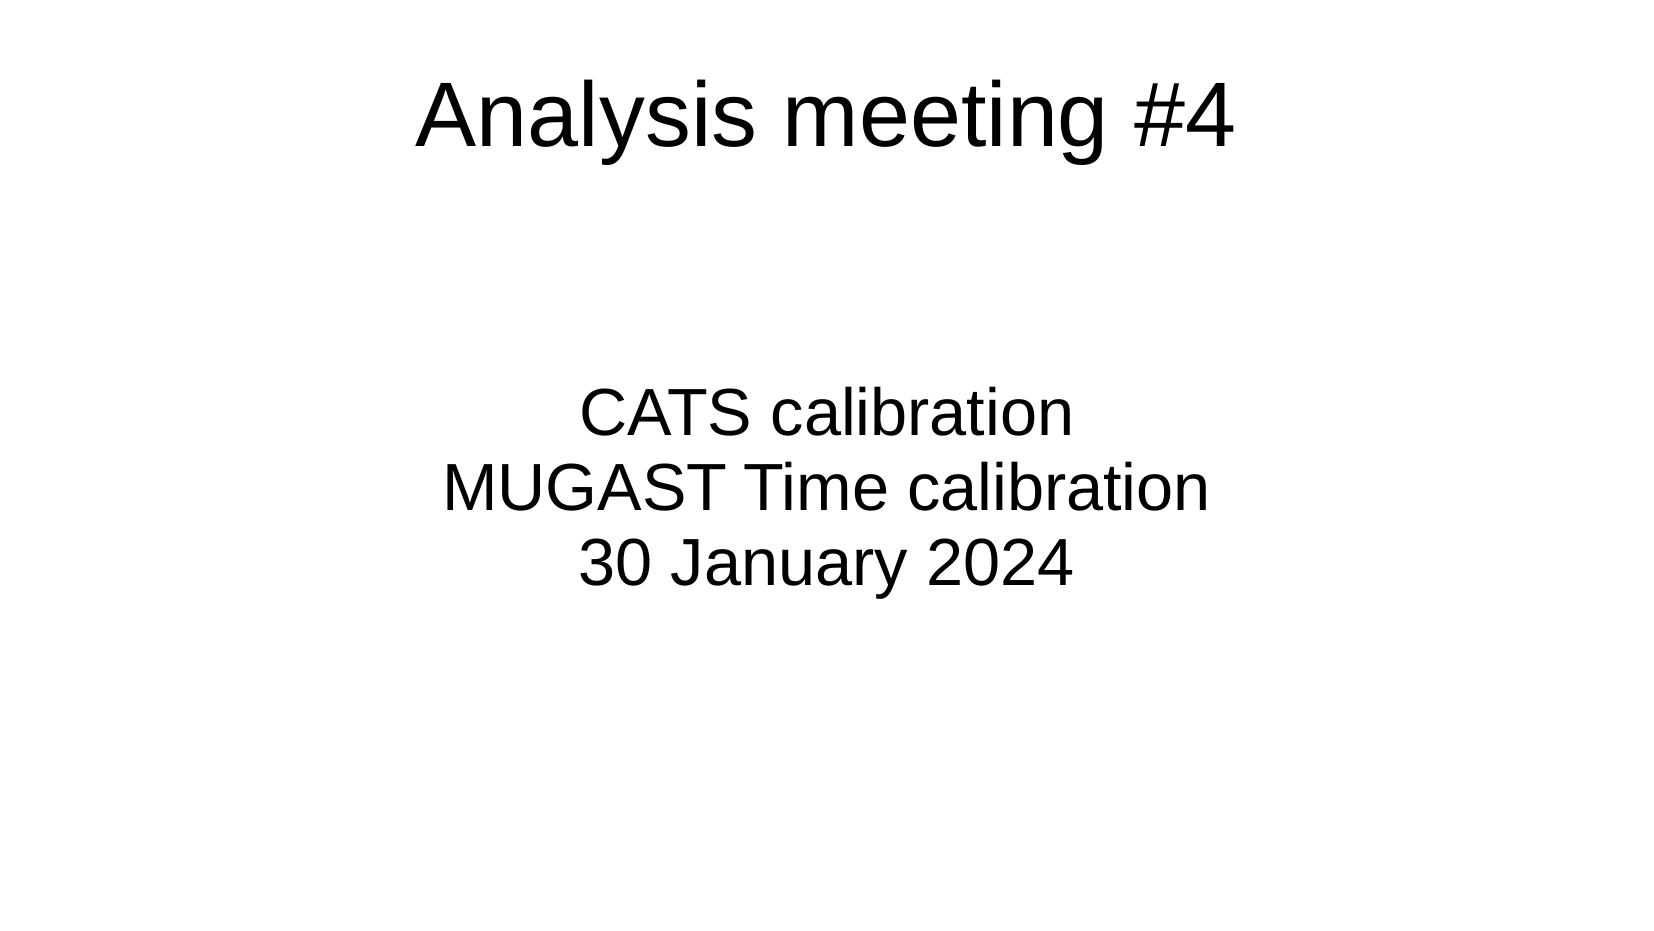

# Analysis meeting #4
CATS calibration
MUGAST Time calibration
30 January 2024